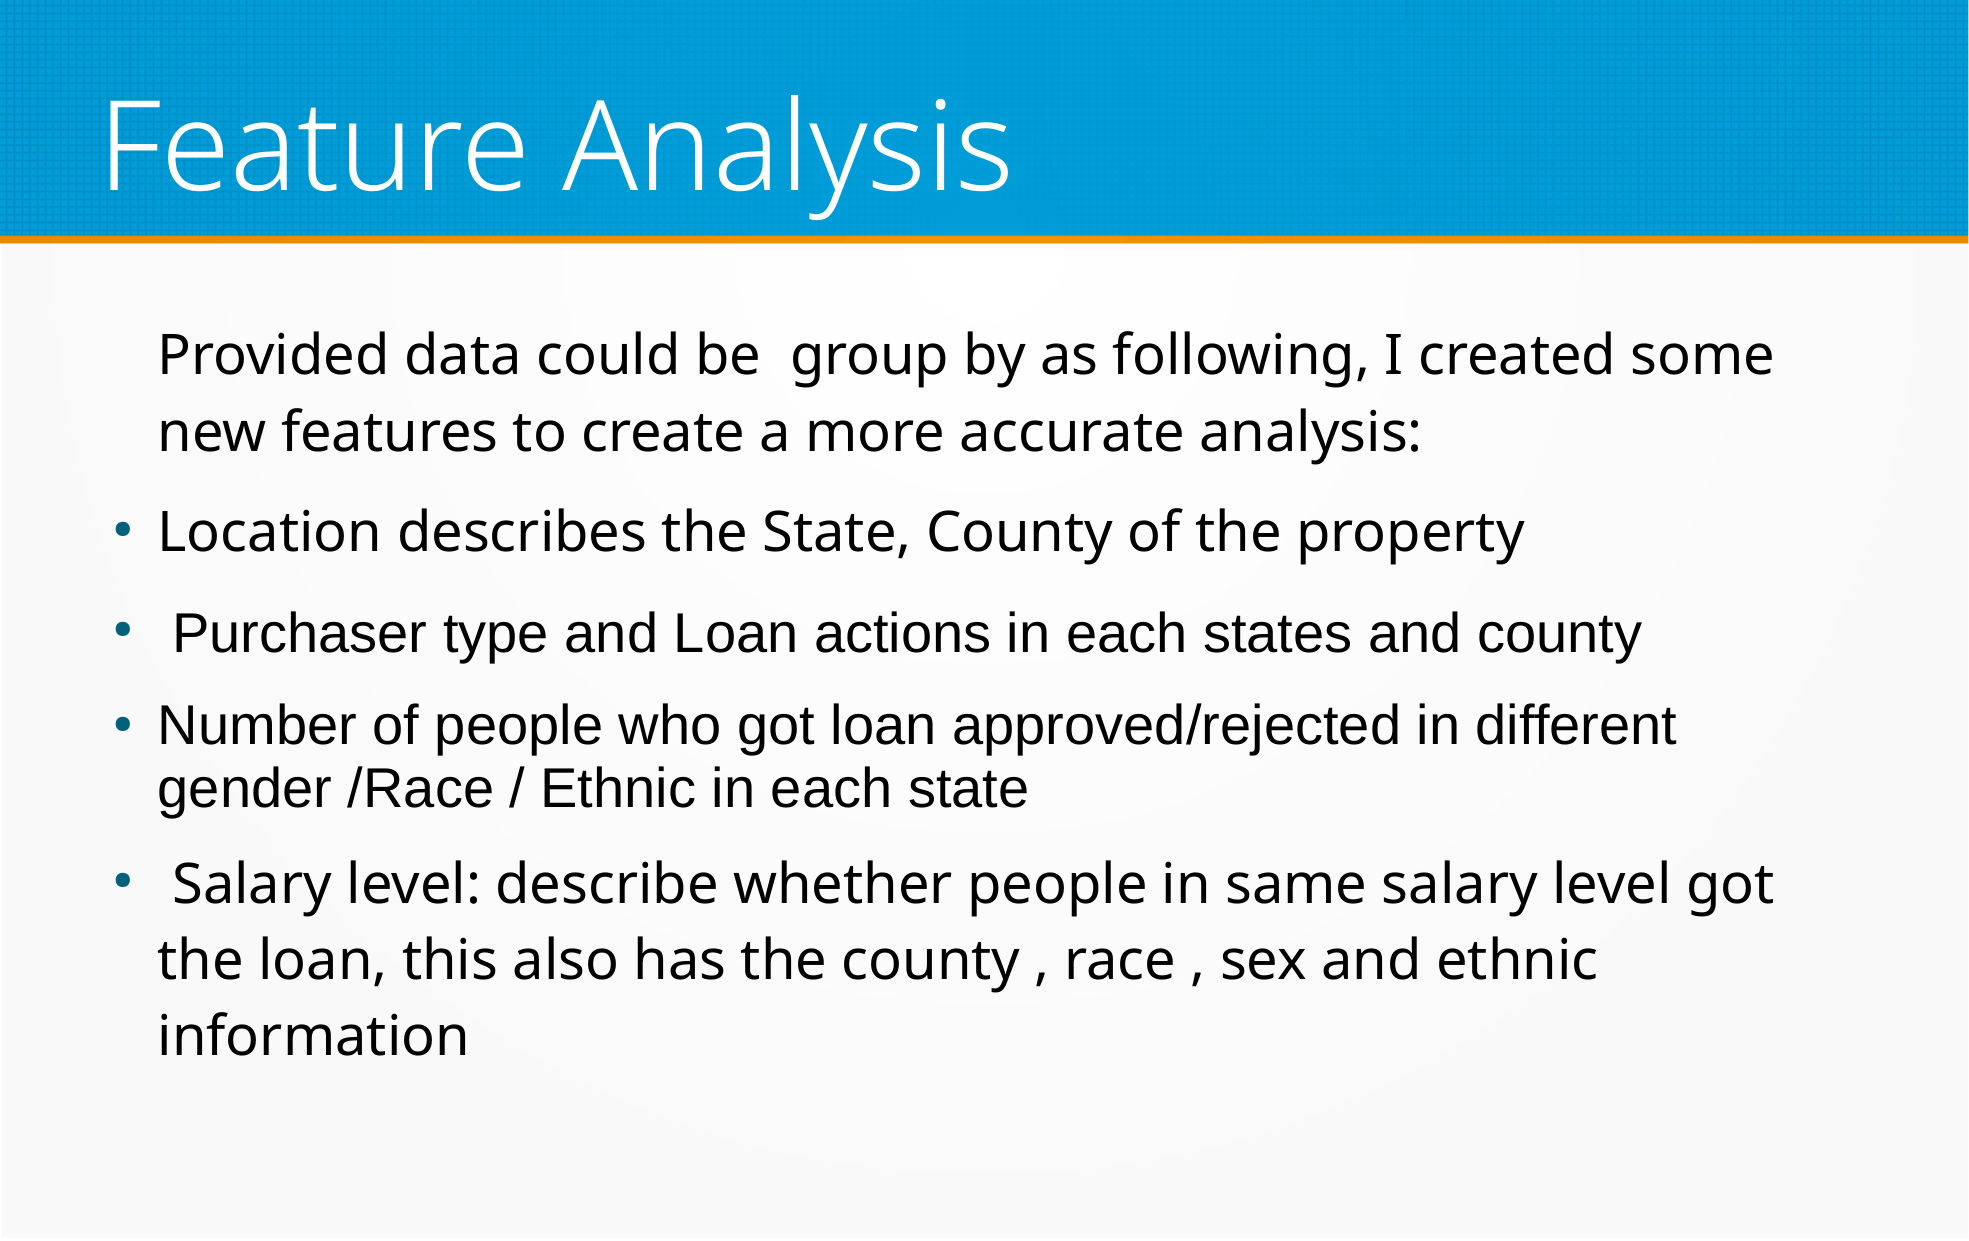

# Feature Analysis
Provided data could be group by as following, I created some new features to create a more accurate analysis:
Location describes the State, County of the property
 Purchaser type and Loan actions in each states and county
Number of people who got loan approved/rejected in different gender /Race / Ethnic in each state
 Salary level: describe whether people in same salary level got the loan, this also has the county , race , sex and ethnic information